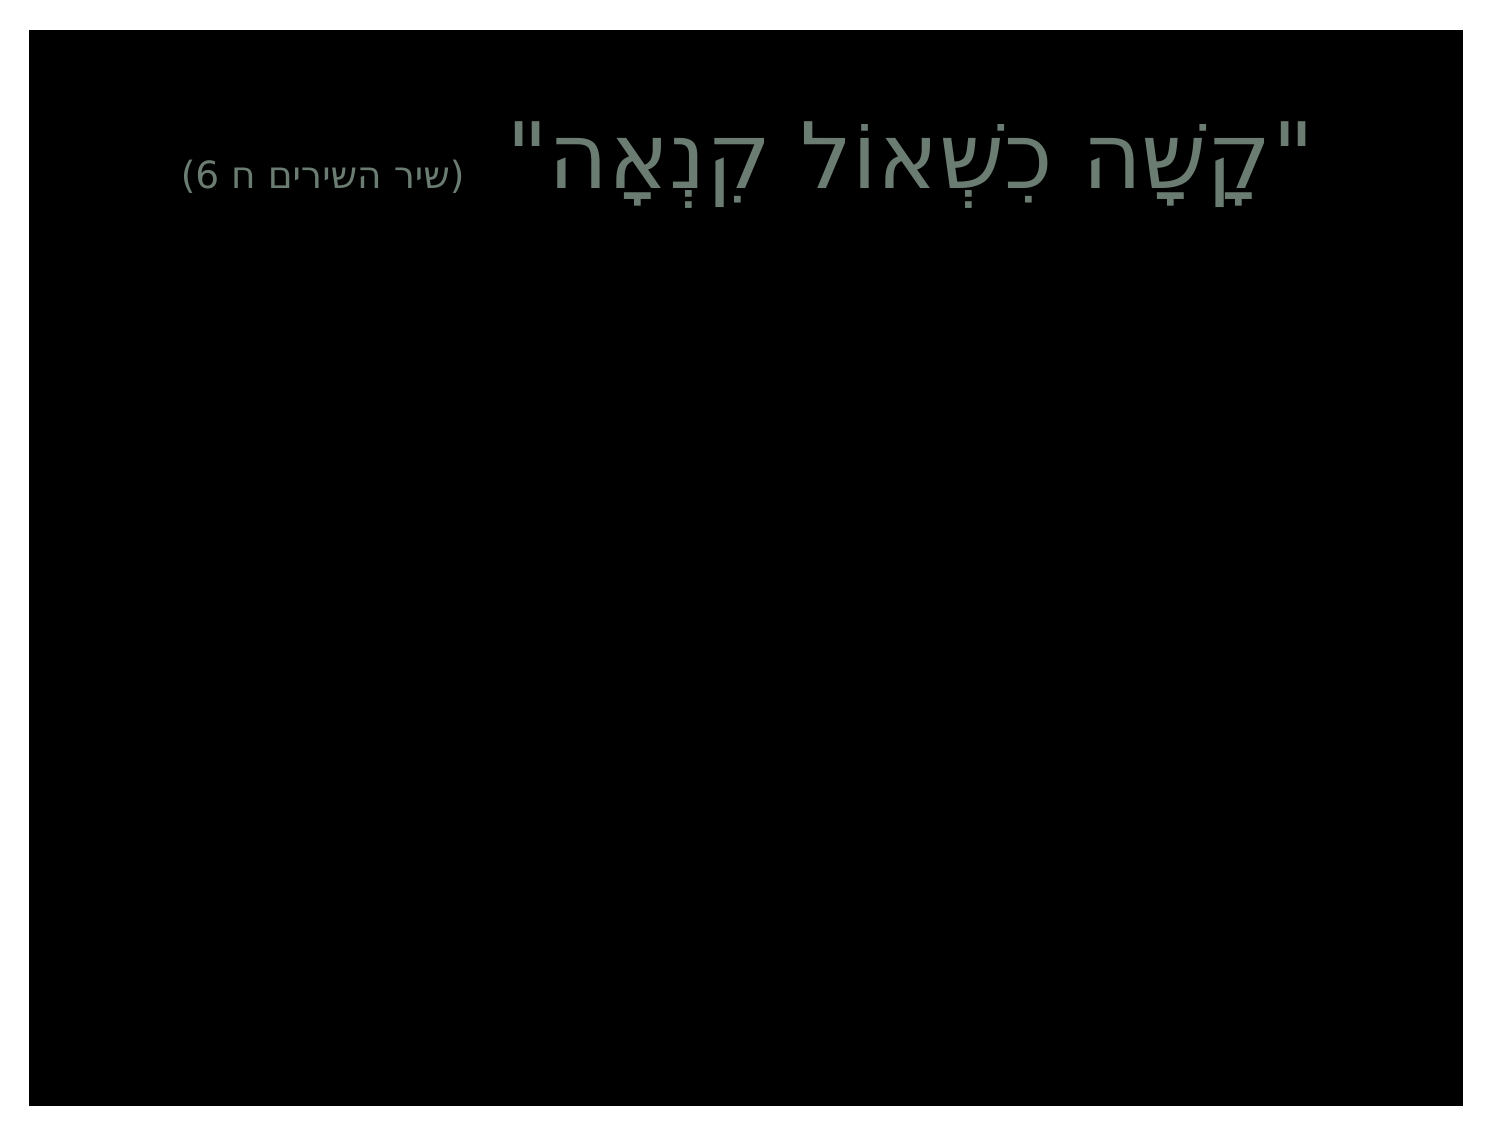

"קָשָׁה כִשְׁאוֹל קִנְאָה" (שיר השירים ח 6)
| | |
| --- | --- |